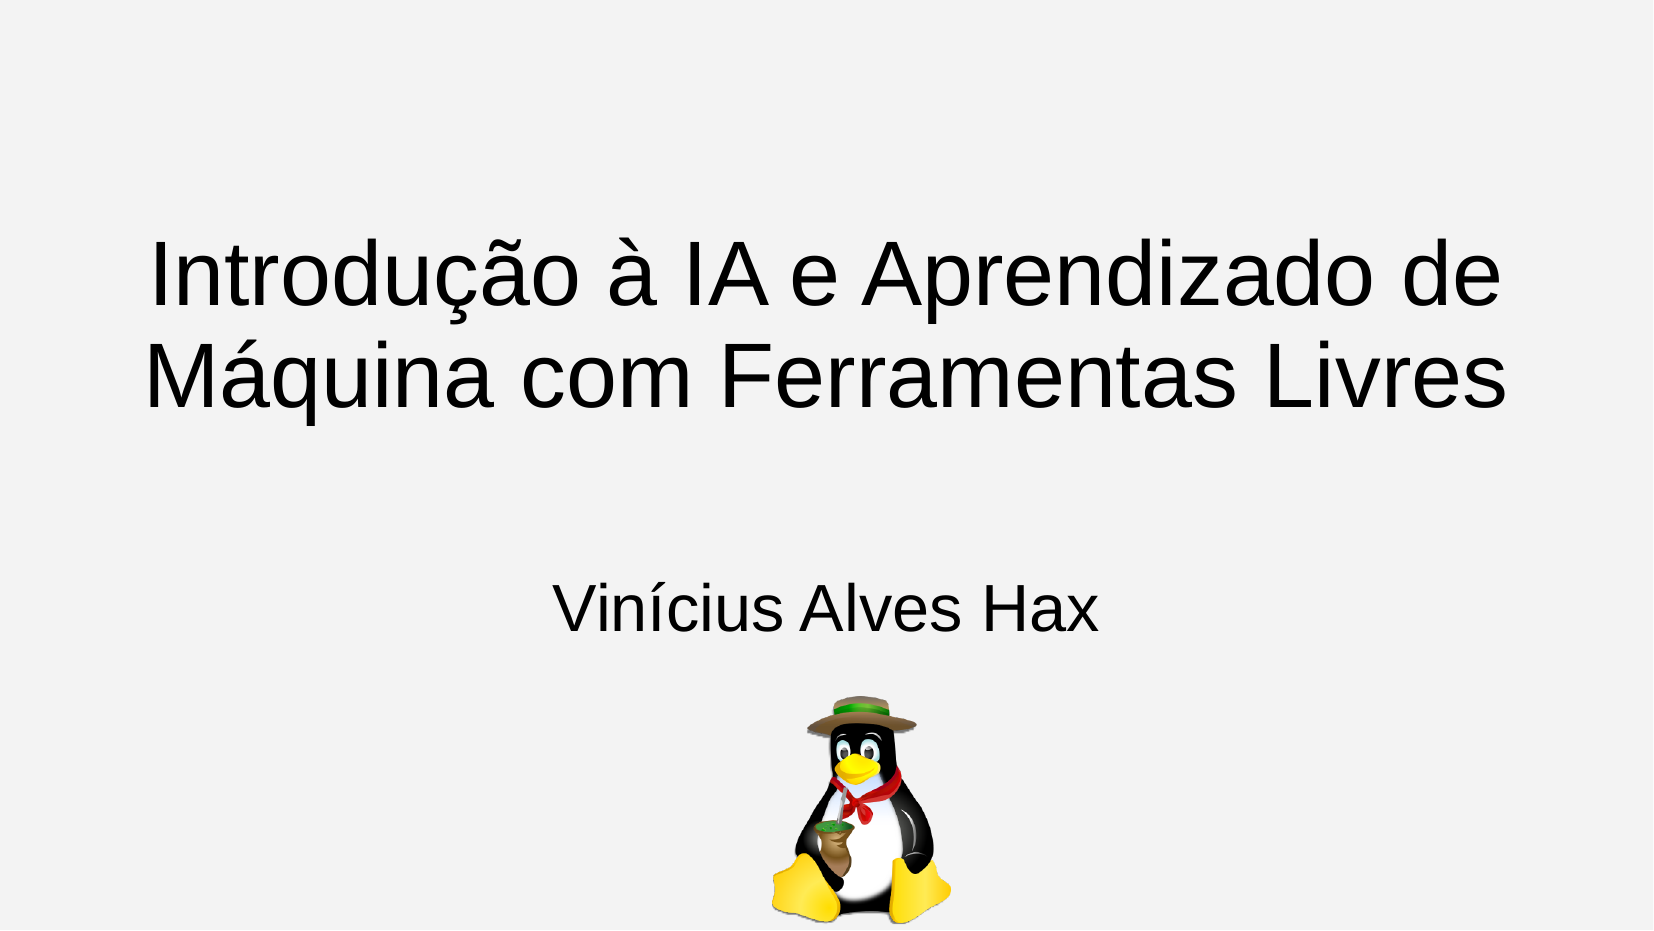

# Introdução à IA e Aprendizado de Máquina com Ferramentas Livres
Vinícius Alves Hax